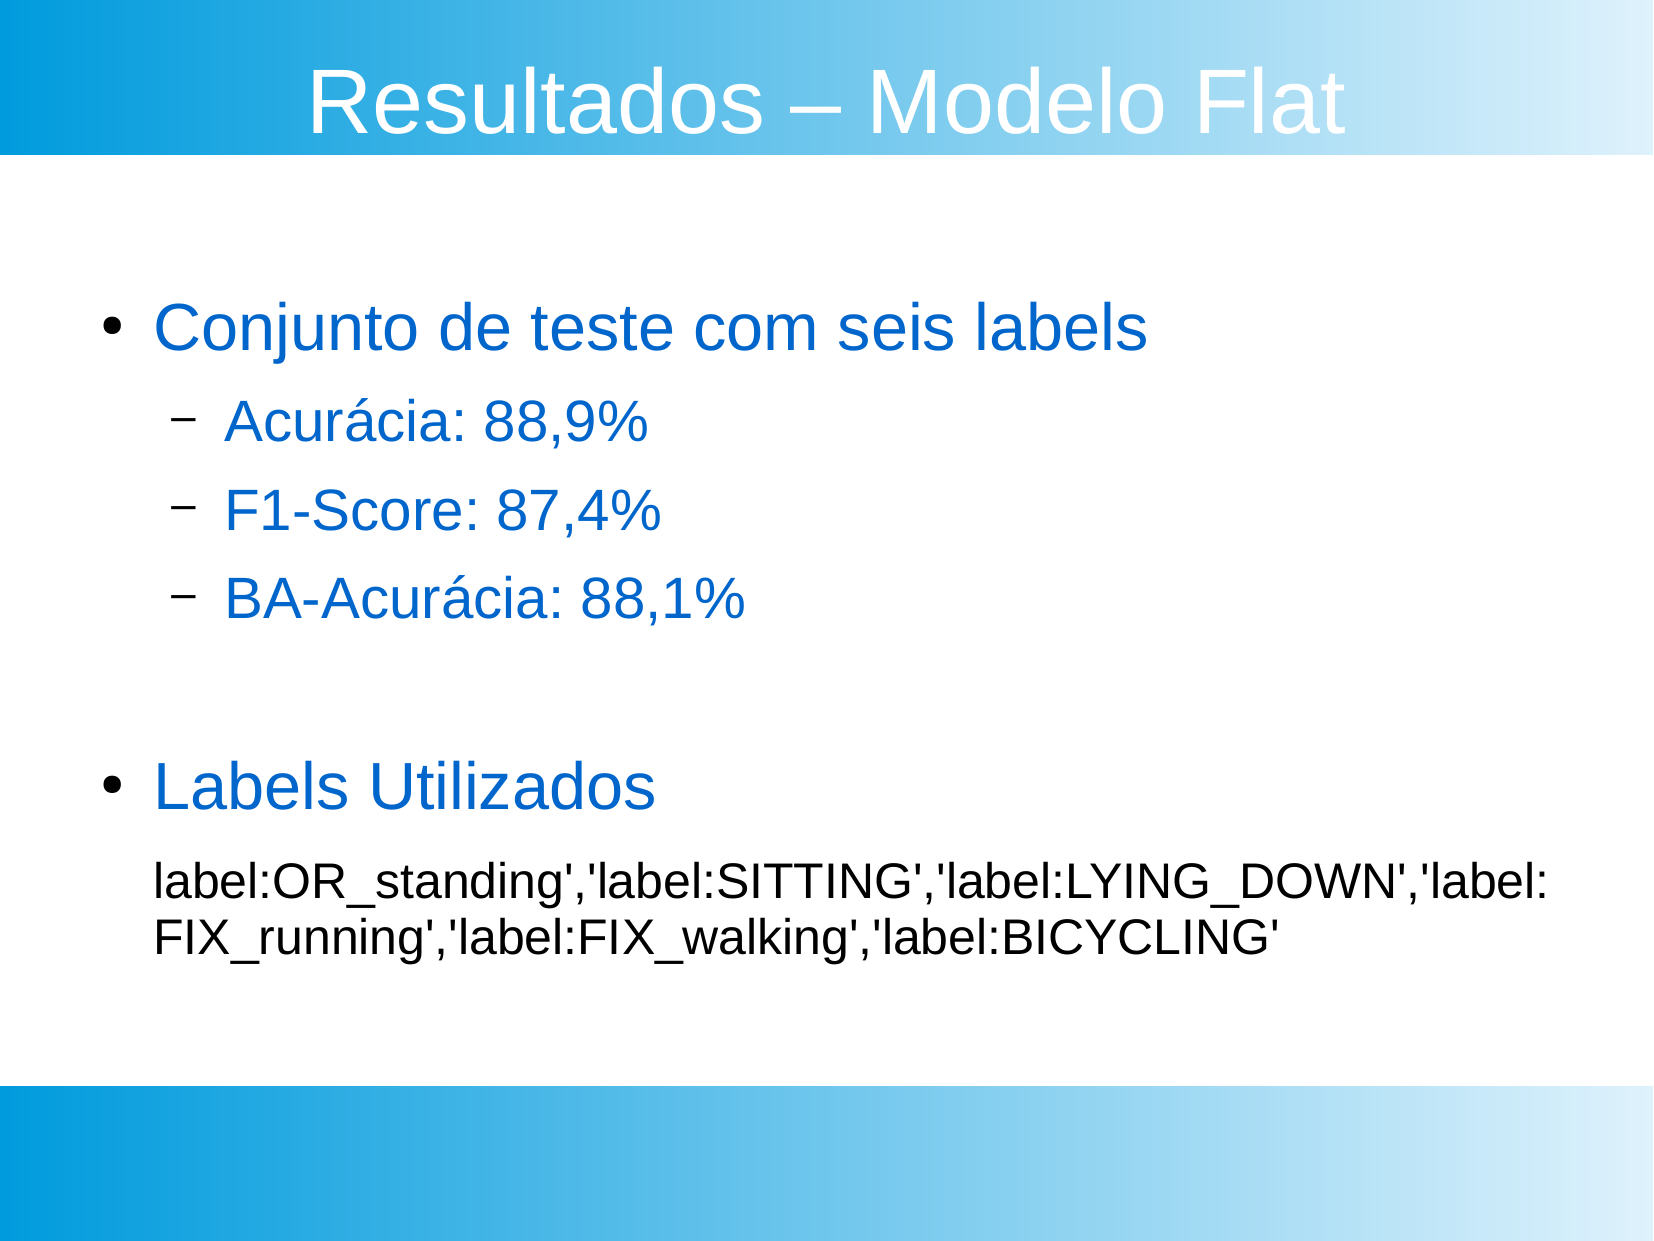

# Resultados – Modelo Flat
Conjunto de teste com seis labels
Acurácia: 88,9%
F1-Score: 87,4%
BA-Acurácia: 88,1%
Labels Utilizados
label:OR_standing','label:SITTING','label:LYING_DOWN','label:FIX_running','label:FIX_walking','label:BICYCLING'